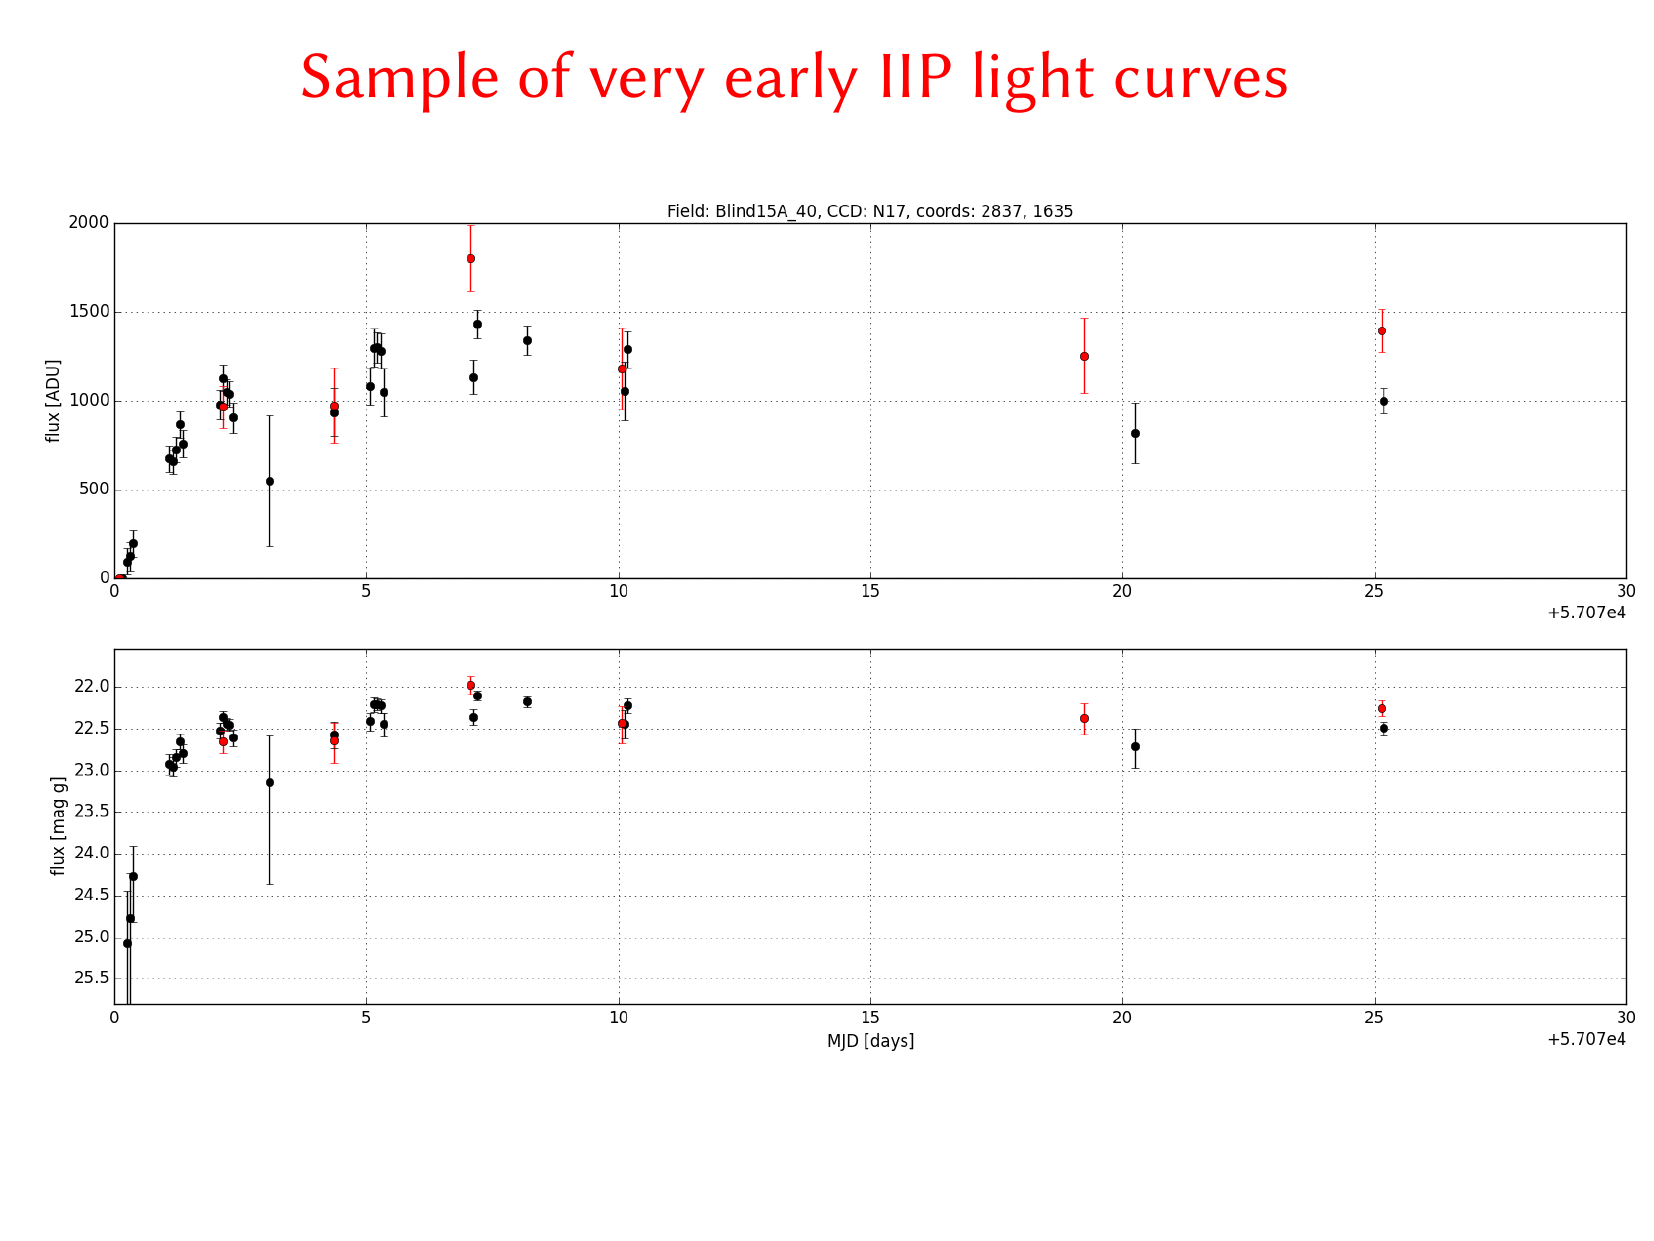

Sample of very early IIP light curves